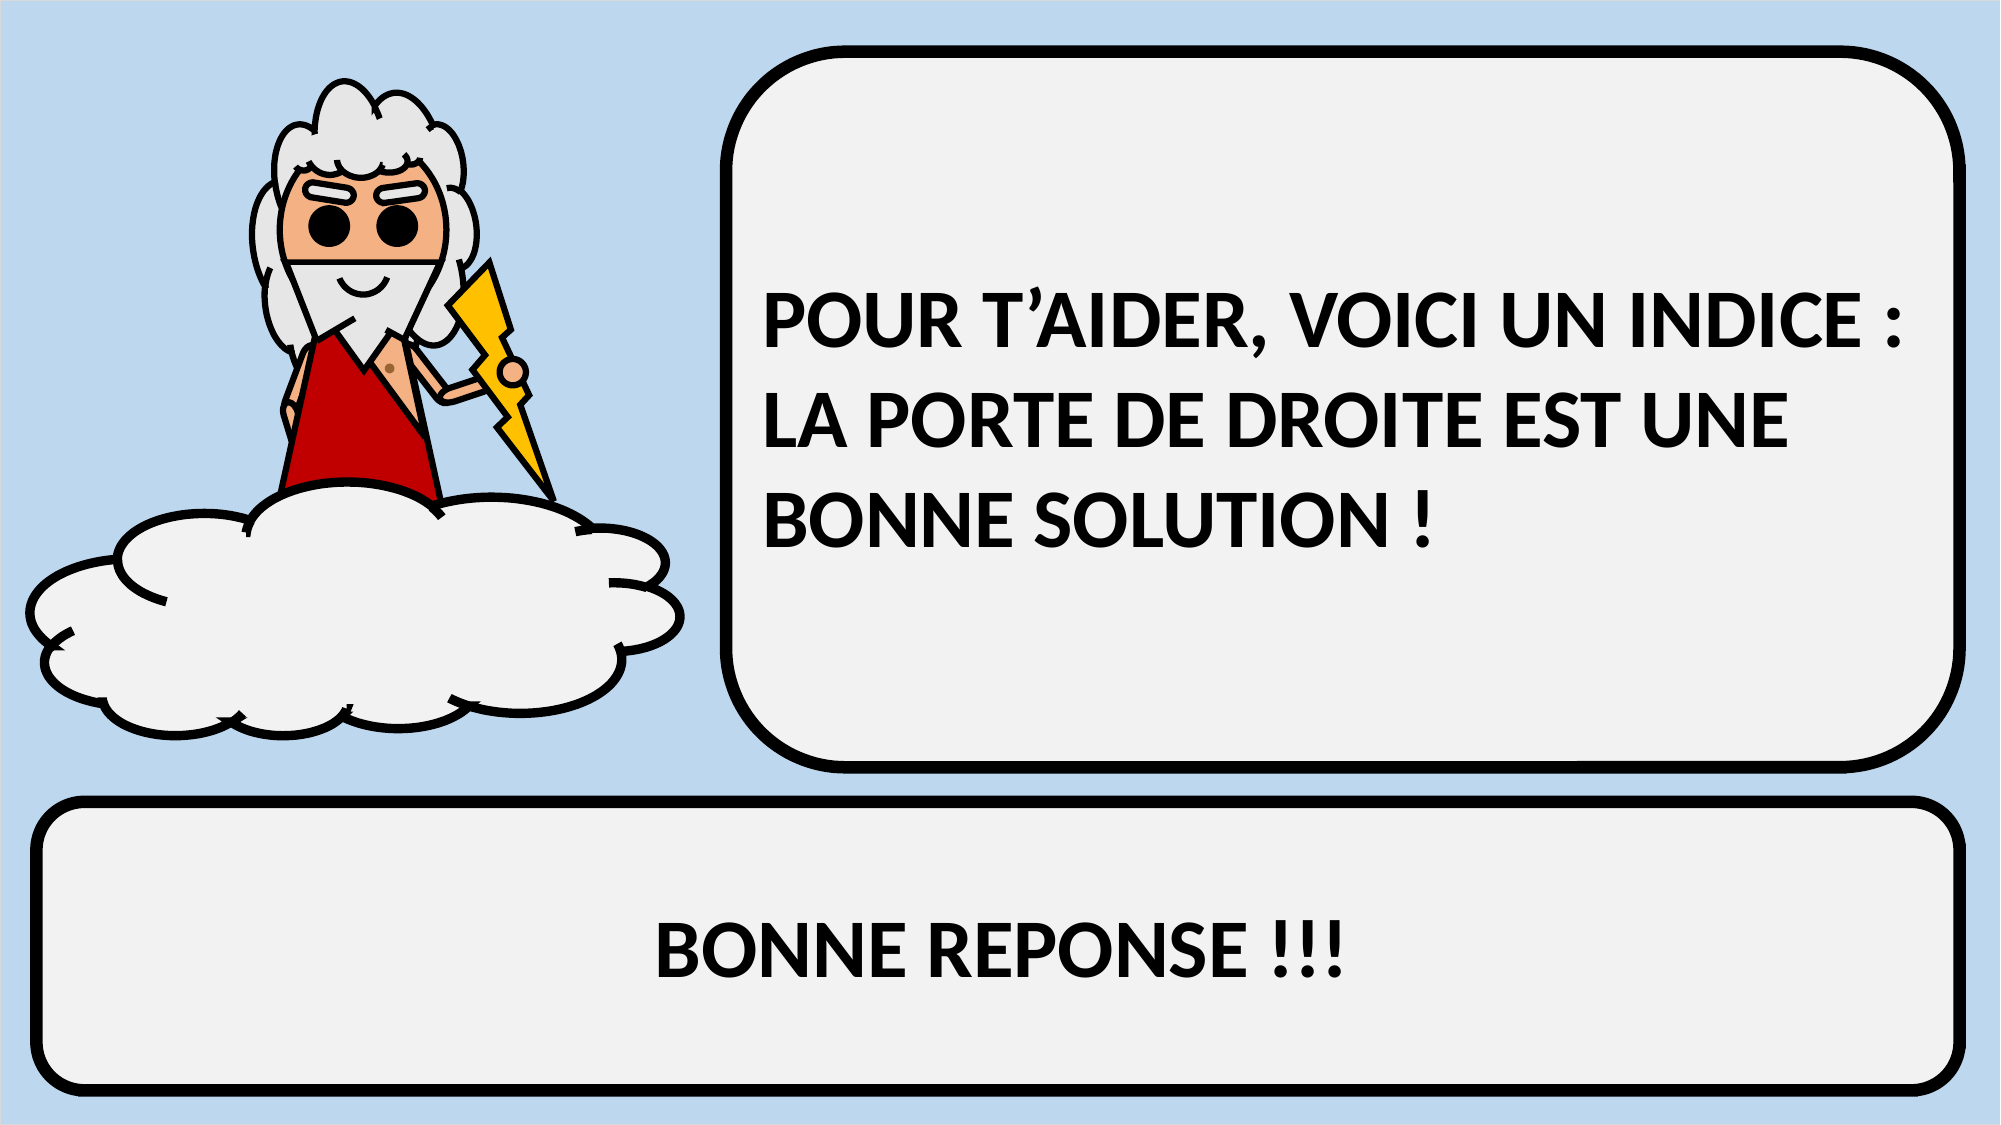

POUR T’AIDER, VOICI UN INDICE :
LA PORTE DE DROITE EST UNE BONNE SOLUTION !
BONNE REPONSE !!!